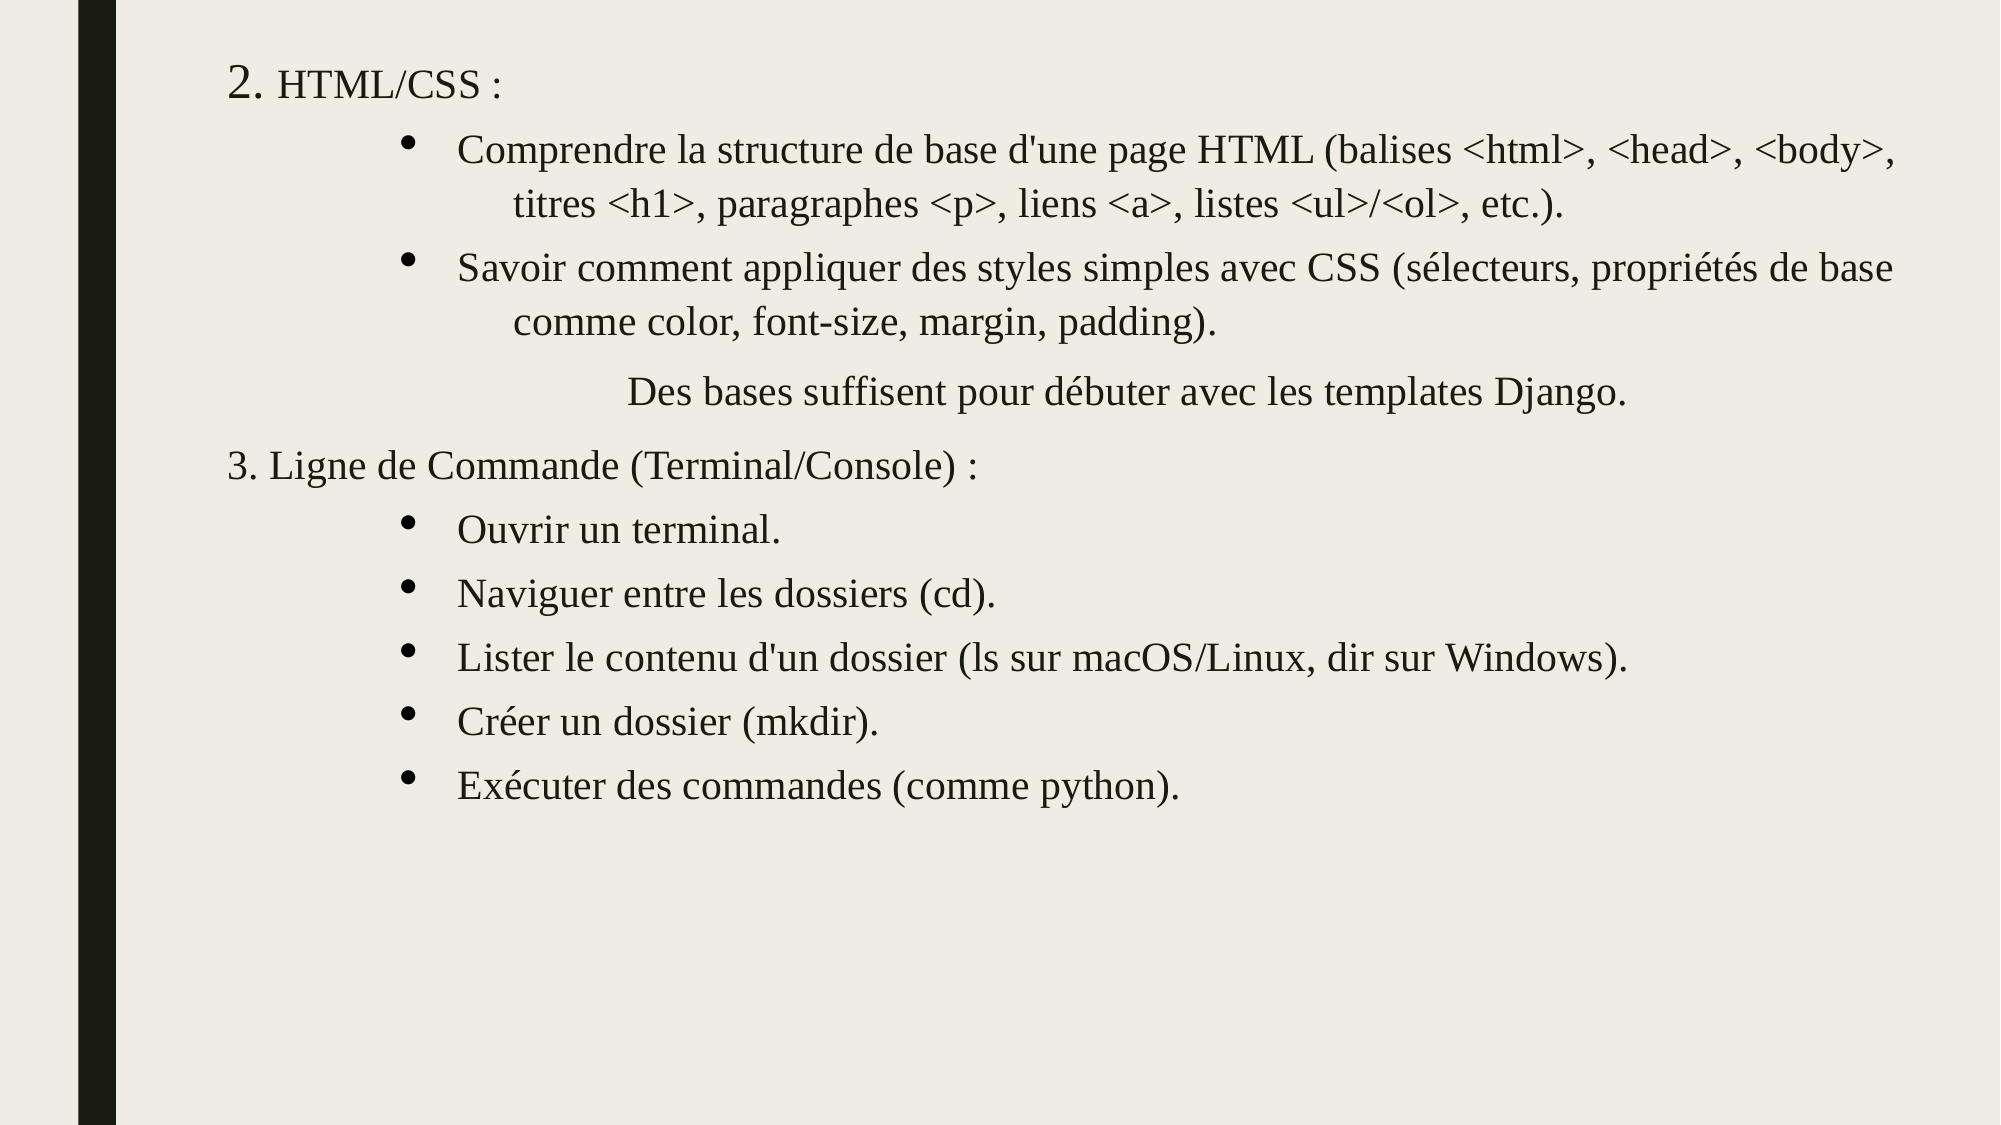

# 2. HTML/CSS :
Comprendre la structure de base d'une page HTML (balises <html>, <head>, <body>, titres <h1>, paragraphes <p>, liens <a>, listes <ul>/<ol>, etc.).
Savoir comment appliquer des styles simples avec CSS (sélecteurs, propriétés de base comme color, font-size, margin, padding).
Des bases suffisent pour débuter avec les templates Django.
3. Ligne de Commande (Terminal/Console) :
Ouvrir un terminal.
Naviguer entre les dossiers (cd).
Lister le contenu d'un dossier (ls sur macOS/Linux, dir sur Windows).
Créer un dossier (mkdir).
Exécuter des commandes (comme python).